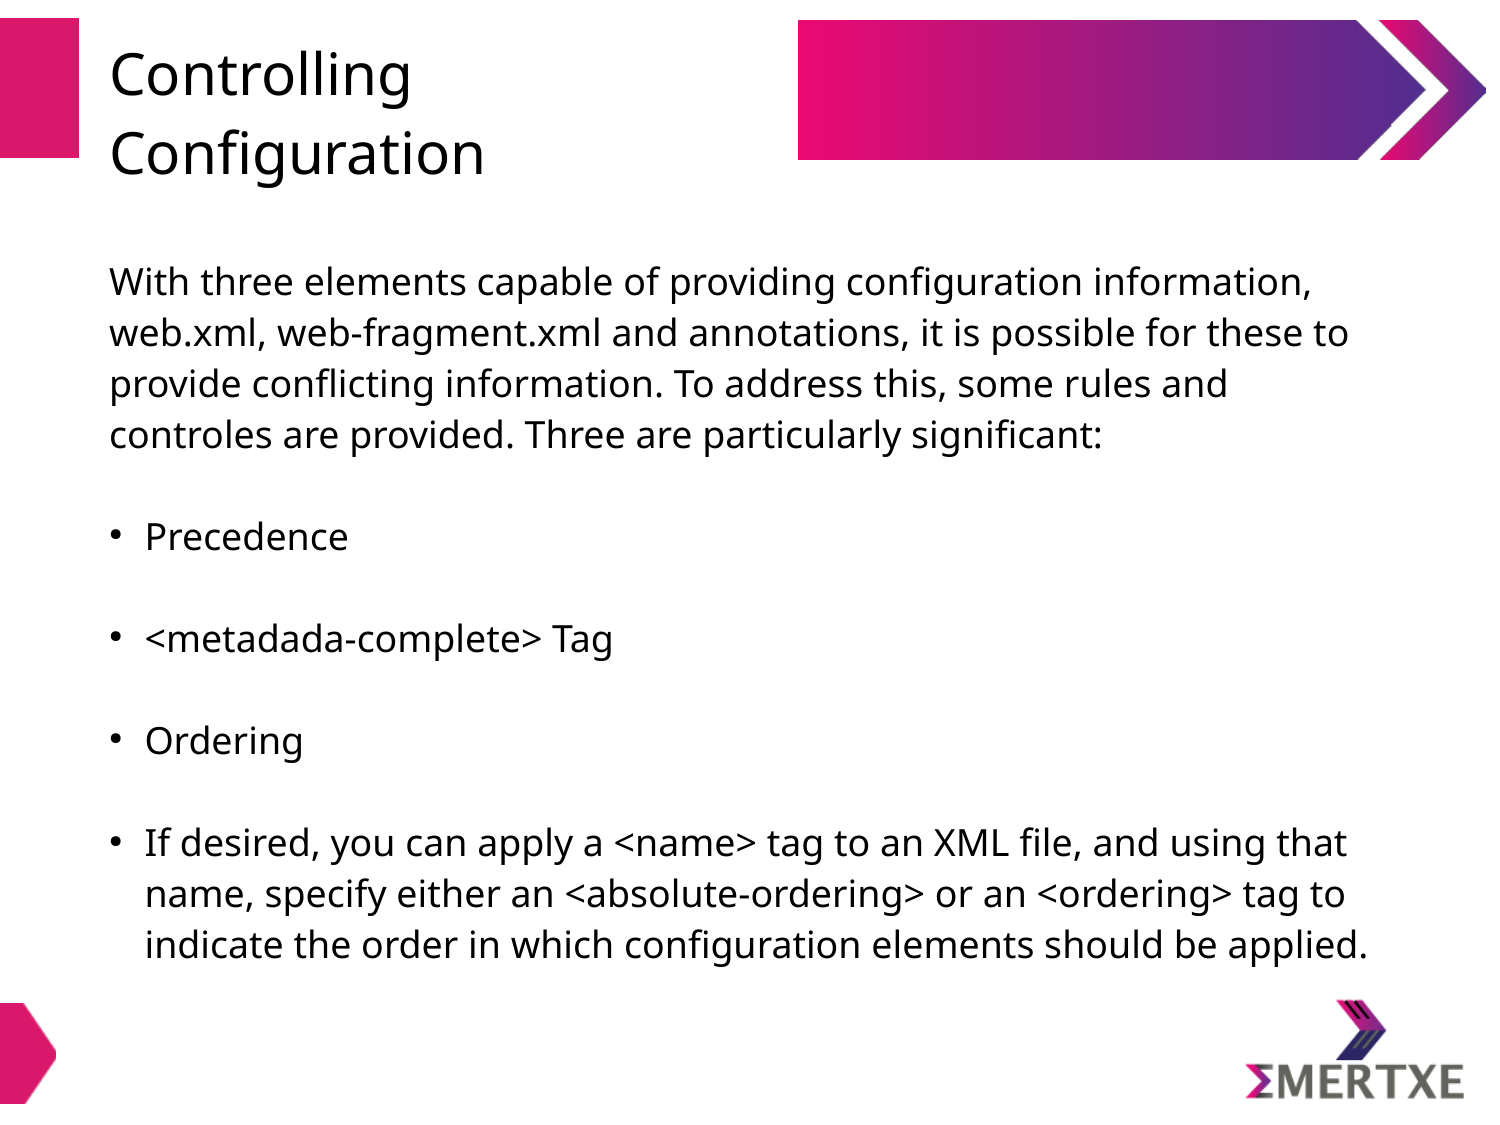

Controlling Configuration
With three elements capable of providing configuration information, web.xml, web-fragment.xml and annotations, it is possible for these to provide conflicting information. To address this, some rules and controles are provided. Three are particularly significant:
Precedence
<metadada-complete> Tag
Ordering
If desired, you can apply a <name> tag to an XML file, and using that name, specify either an <absolute-ordering> or an <ordering> tag to indicate the order in which configuration elements should be applied.